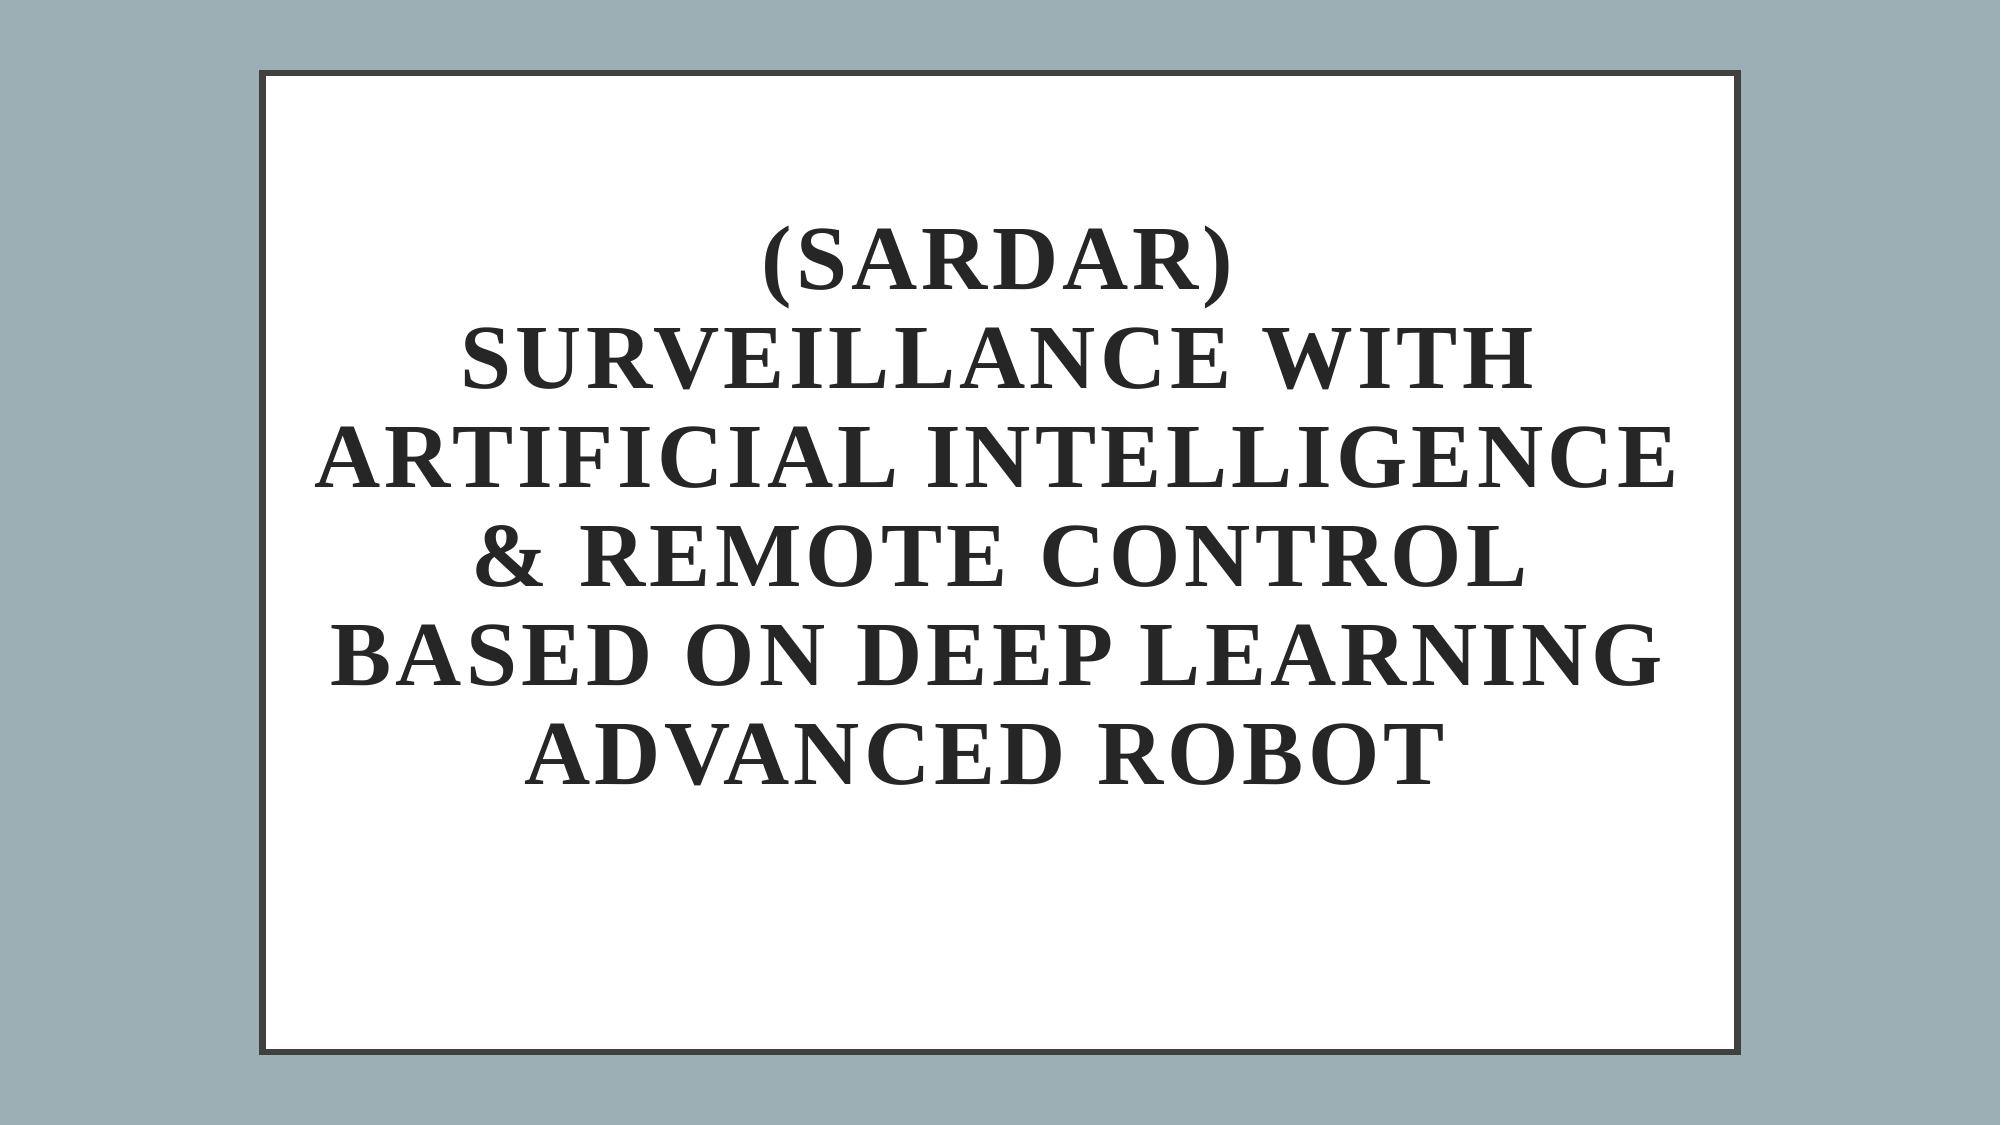

# (SARDAR) Surveillance with Artificial Intelligence & Remote Control based on Deep Learning Advanced Robot